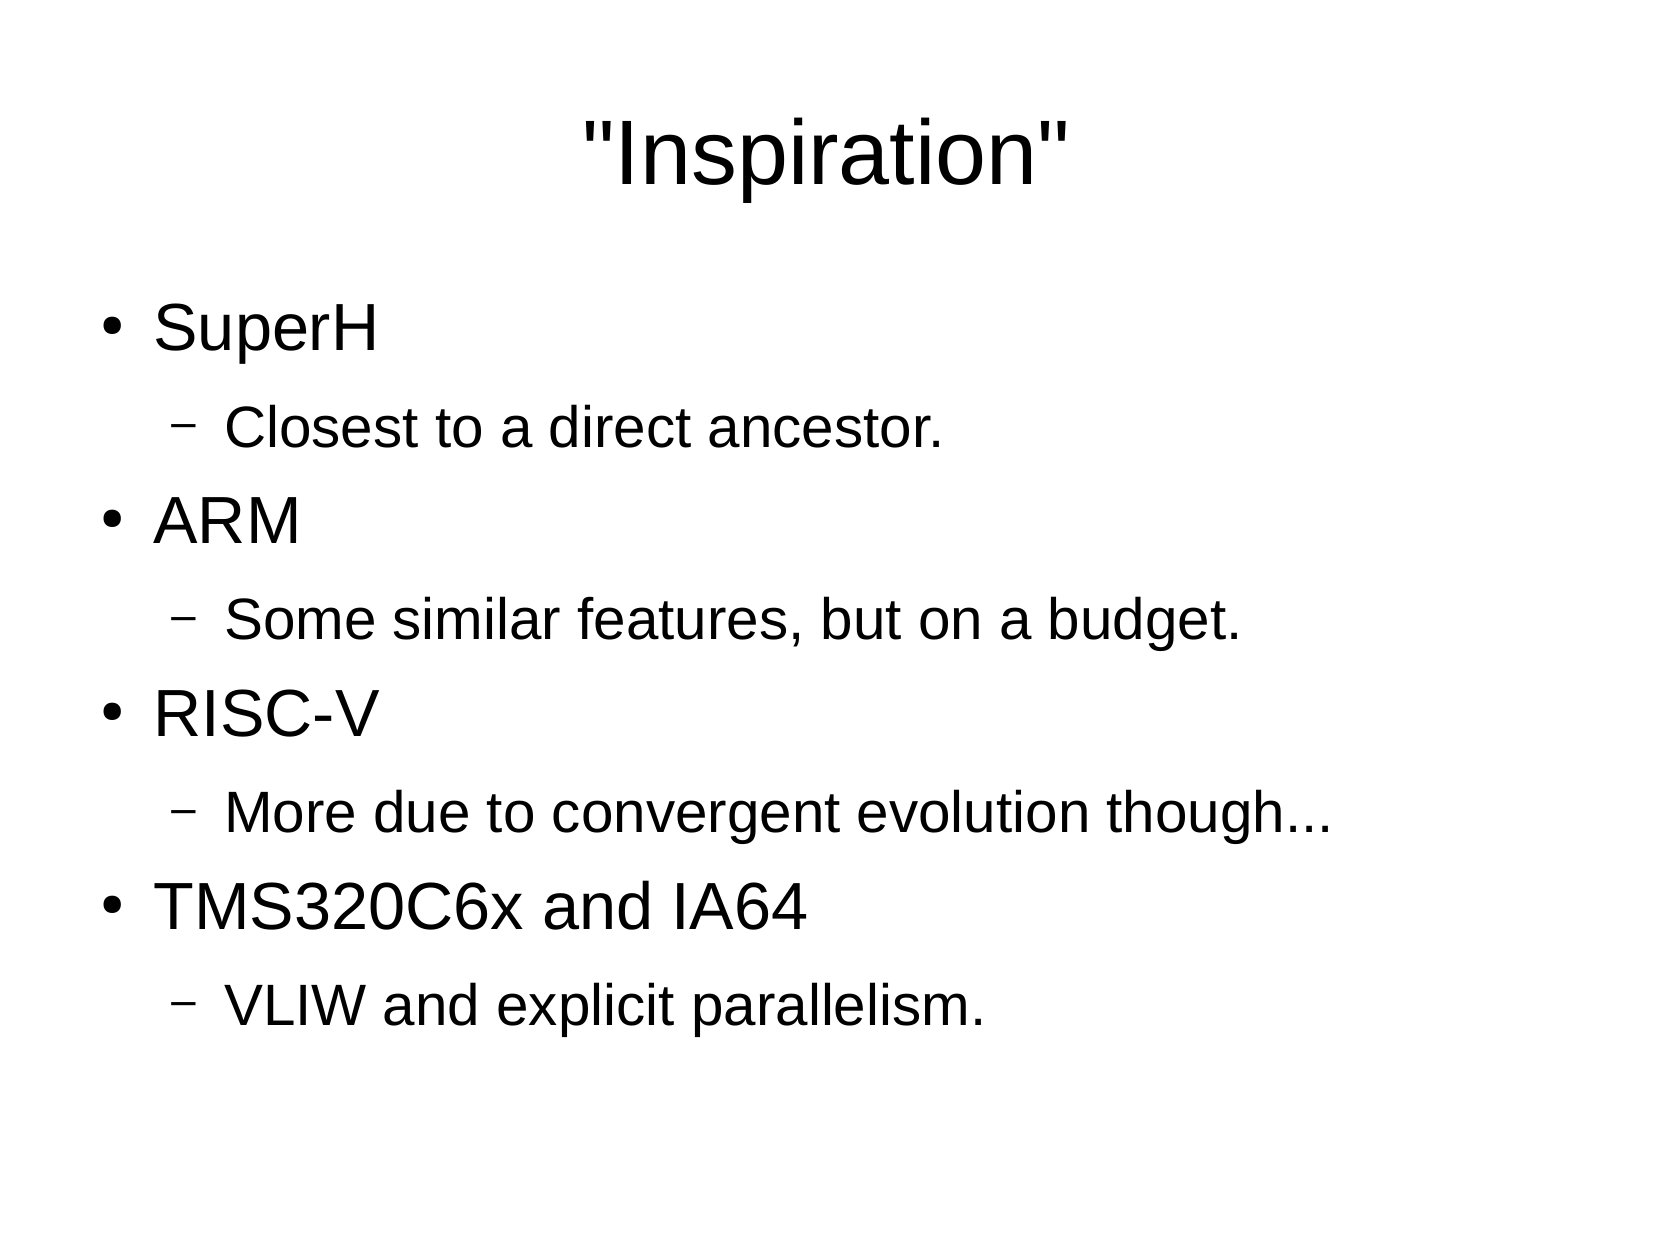

# "Inspiration"
SuperH
Closest to a direct ancestor.
ARM
Some similar features, but on a budget.
RISC-V
More due to convergent evolution though...
TMS320C6x and IA64
VLIW and explicit parallelism.